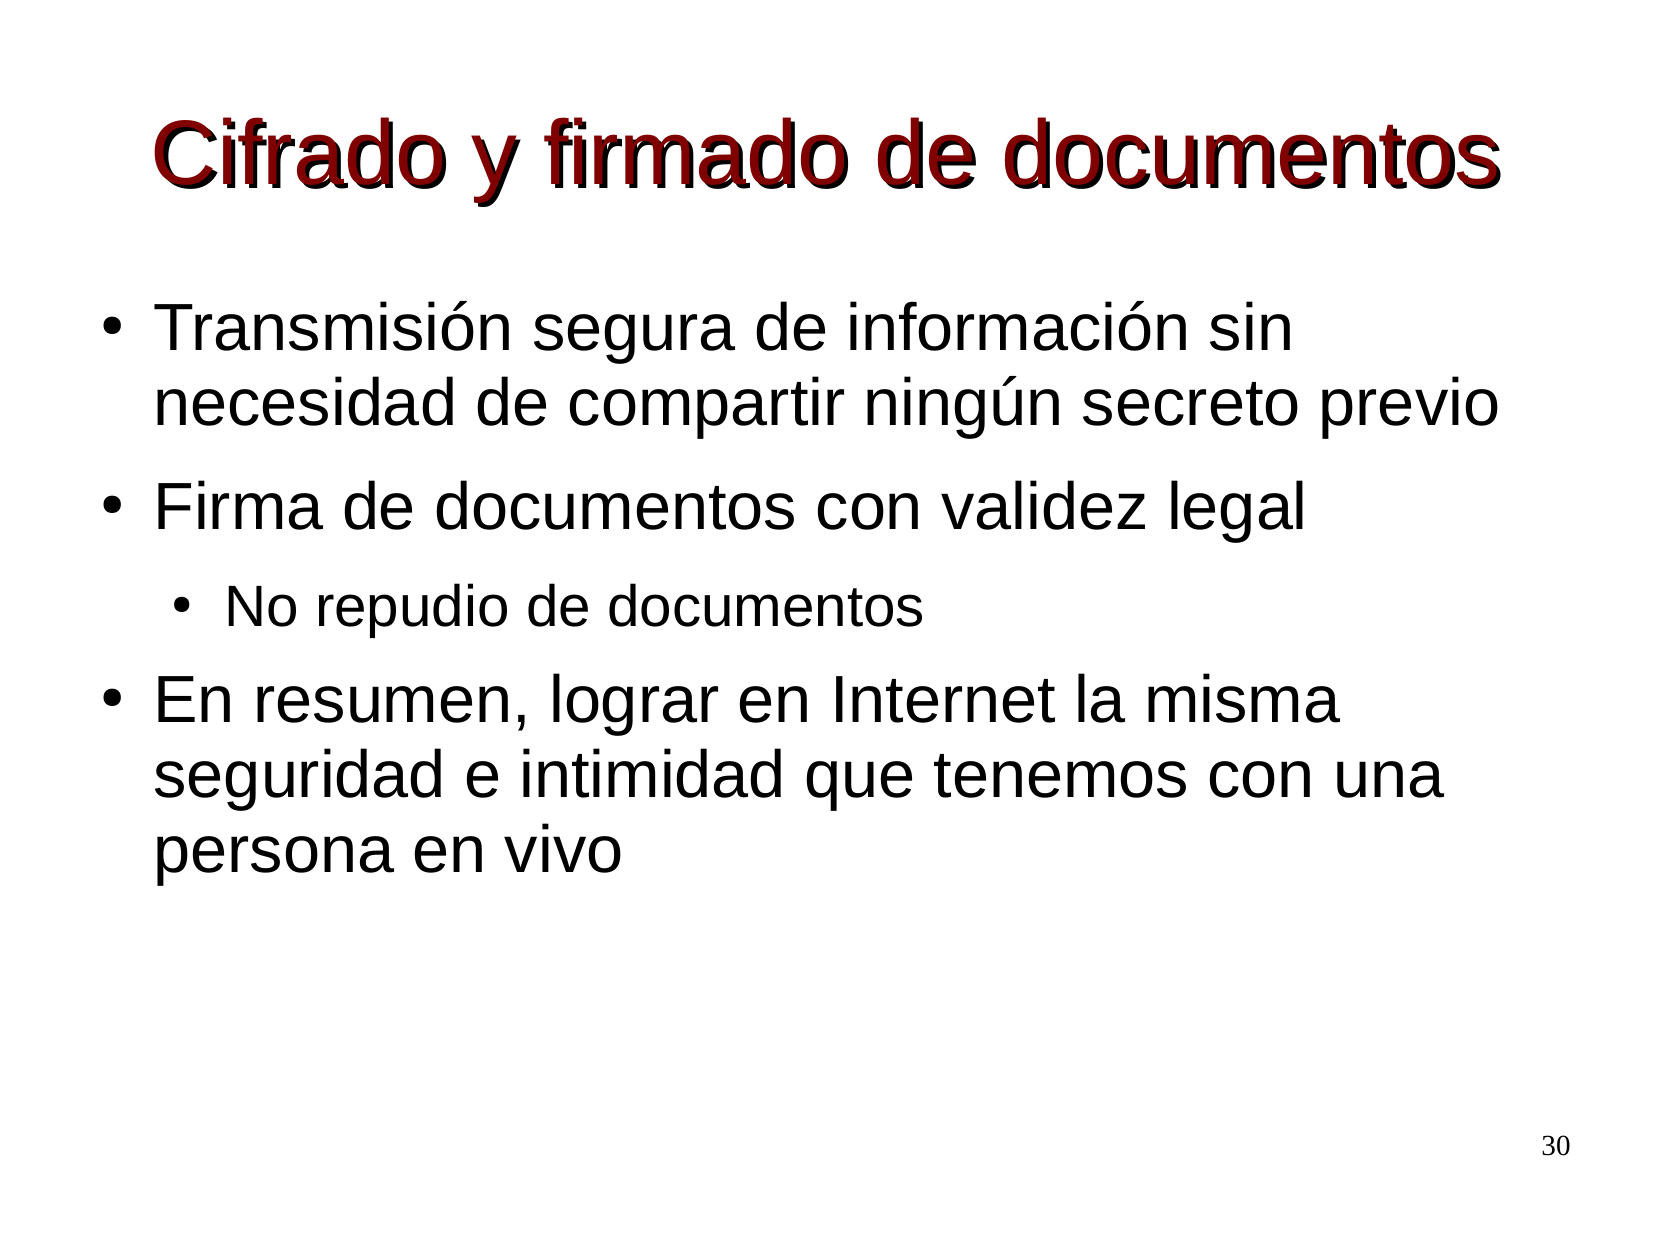

# Cifrado y firmado de documentos
Transmisión segura de información sin necesidad de compartir ningún secreto previo
Firma de documentos con validez legal
No repudio de documentos
En resumen, lograr en Internet la misma seguridad e intimidad que tenemos con una persona en vivo
30